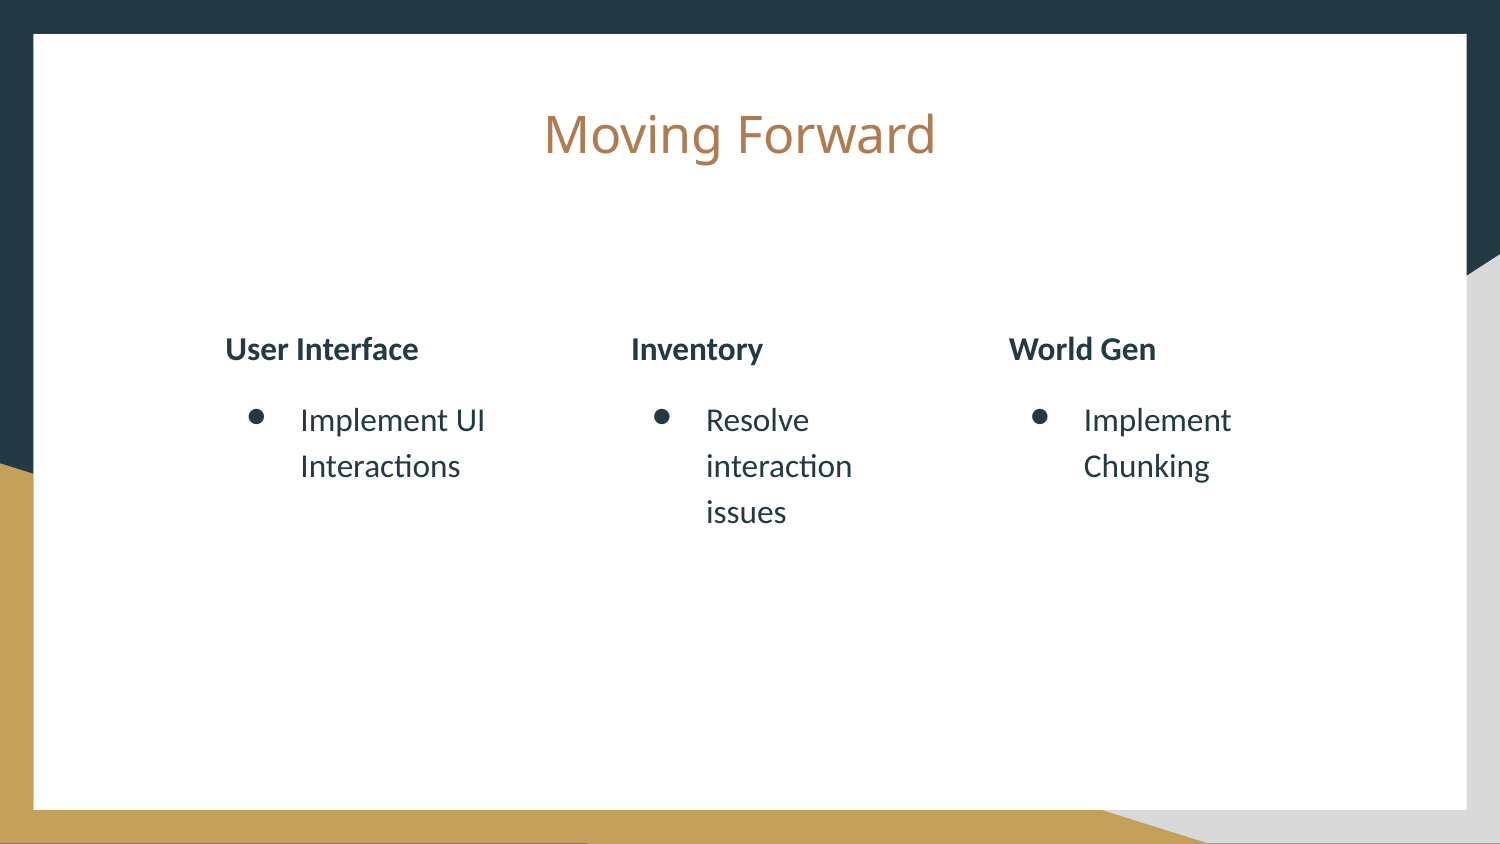

# Moving Forward
User Interface
Implement UI Interactions
Inventory
Resolve interaction issues
World Gen
Implement Chunking